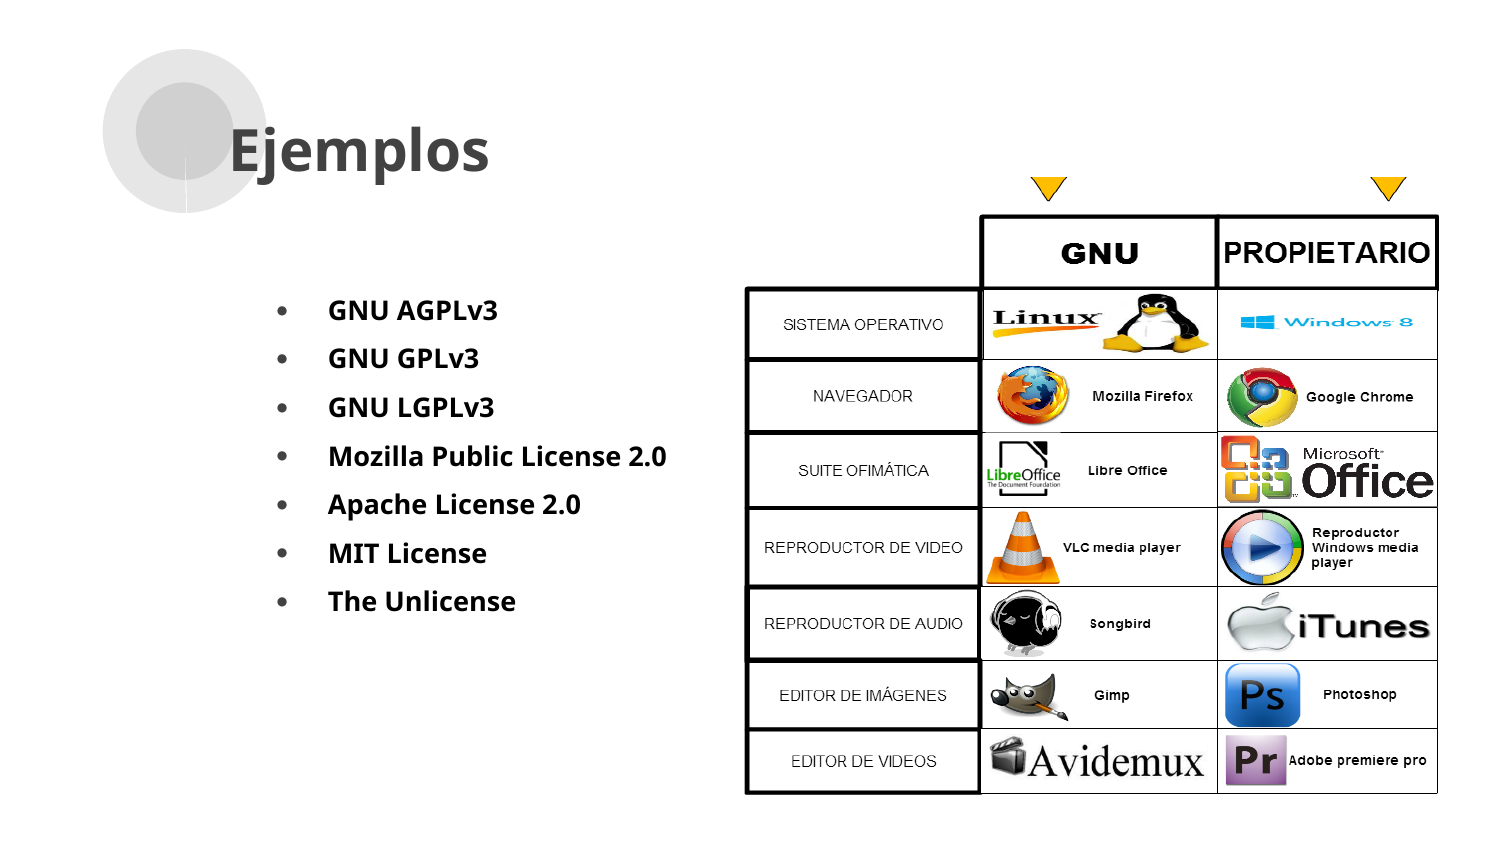

# Ejemplos
GNU AGPLv3
GNU GPLv3
GNU LGPLv3
Mozilla Public License 2.0
Apache License 2.0
MIT License
The Unlicense